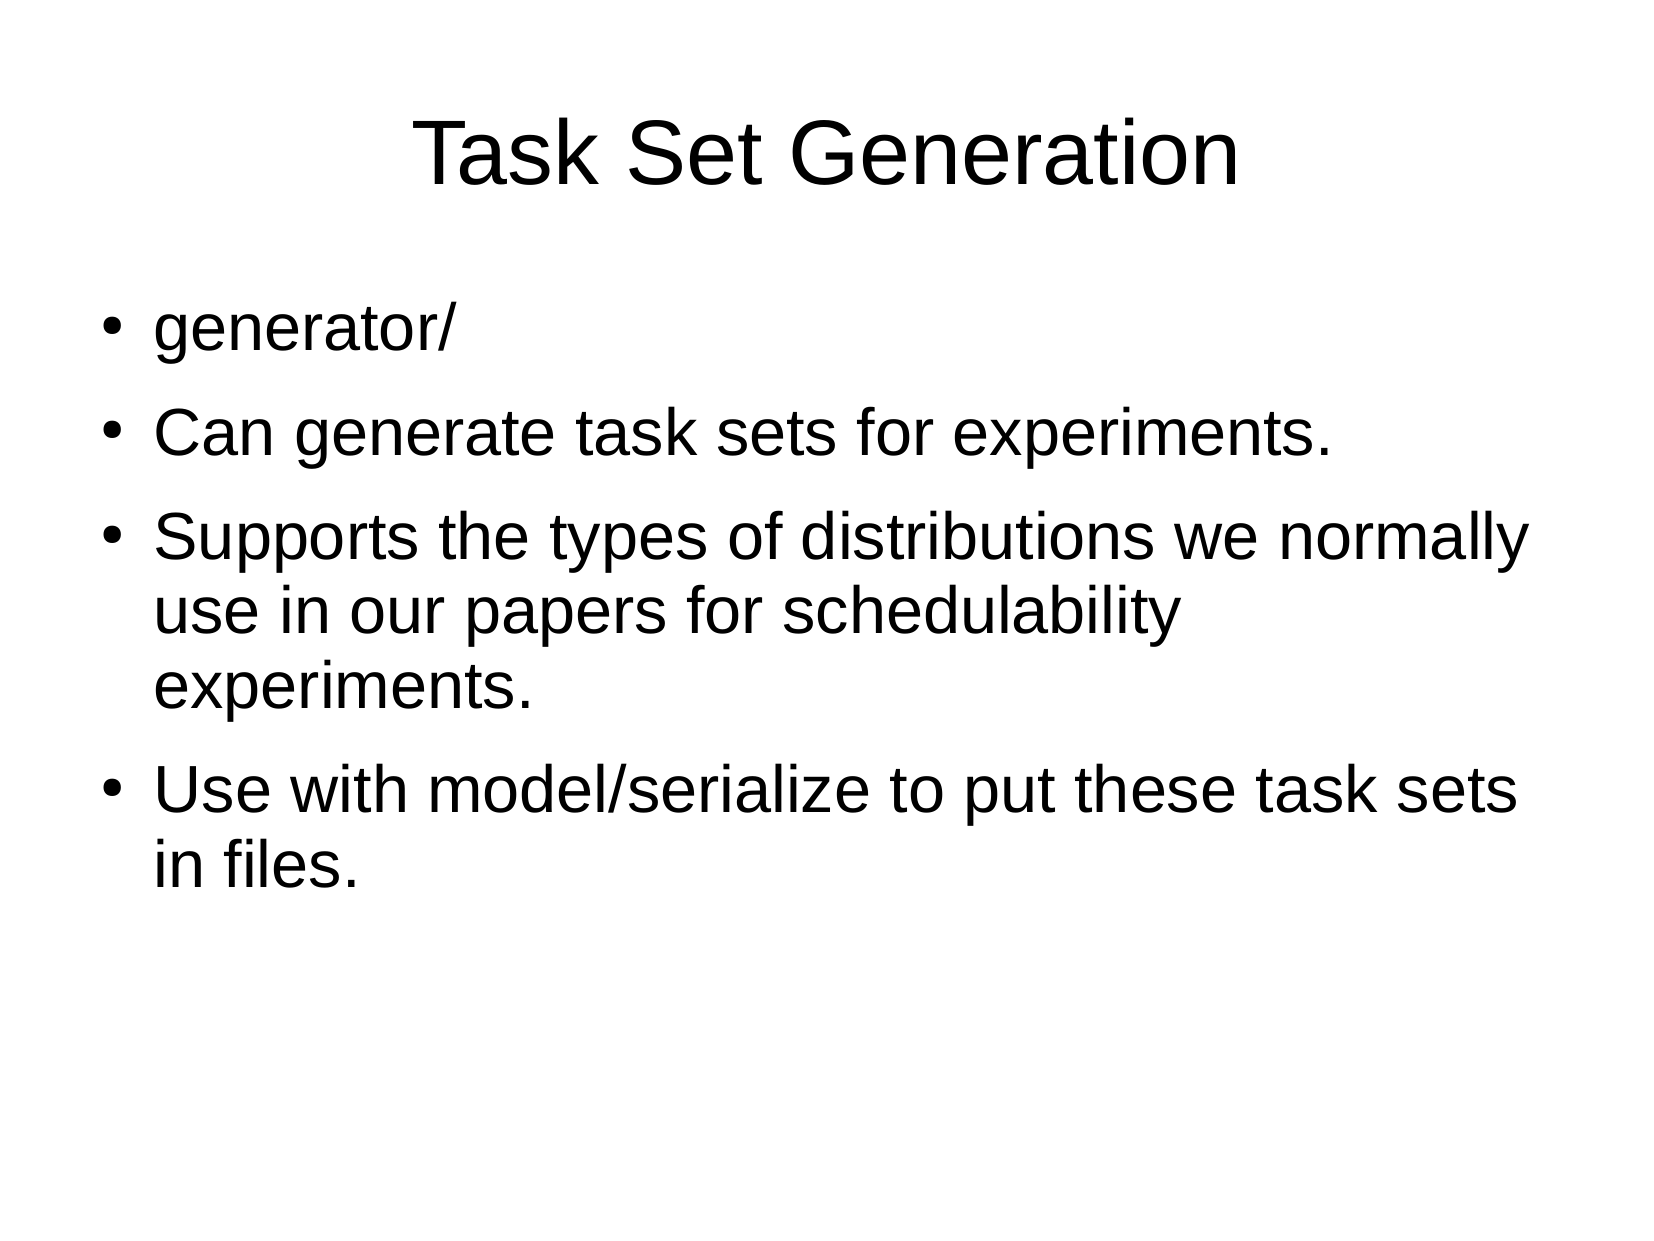

# Task Set Generation
generator/
Can generate task sets for experiments.
Supports the types of distributions we normally use in our papers for schedulability experiments.
Use with model/serialize to put these task sets in files.